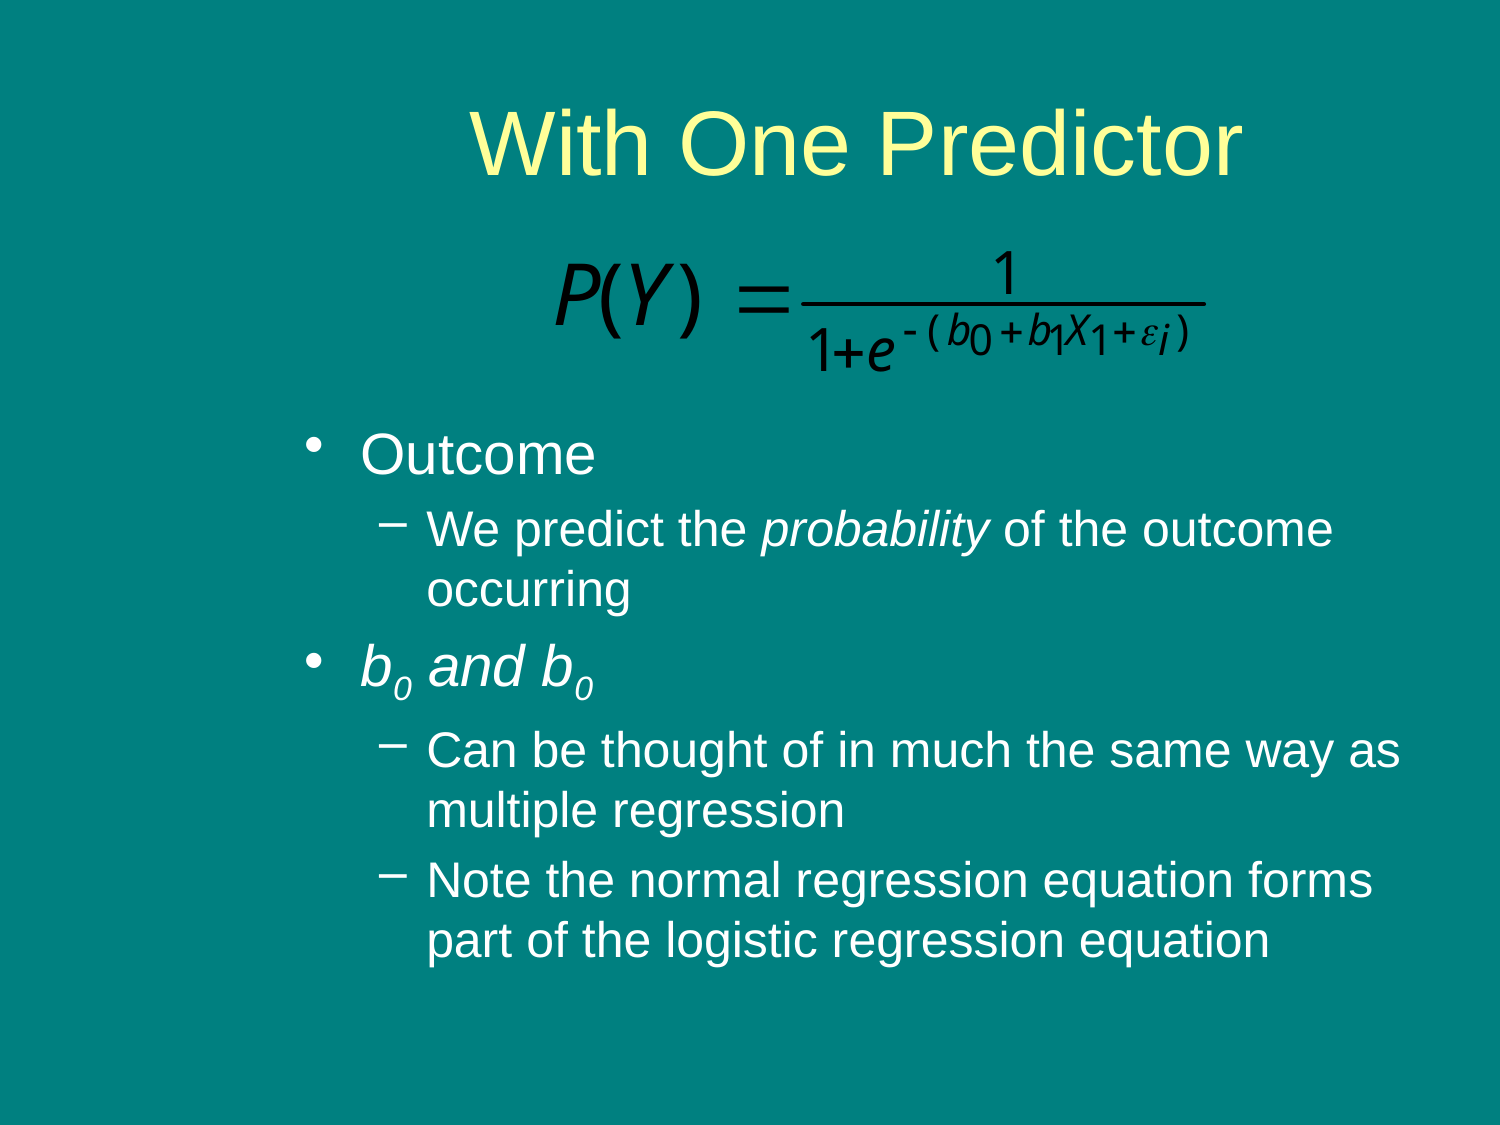

# With One Predictor
Outcome
We predict the probability of the outcome occurring
b0 and b0
Can be thought of in much the same way as multiple regression
Note the normal regression equation forms part of the logistic regression equation